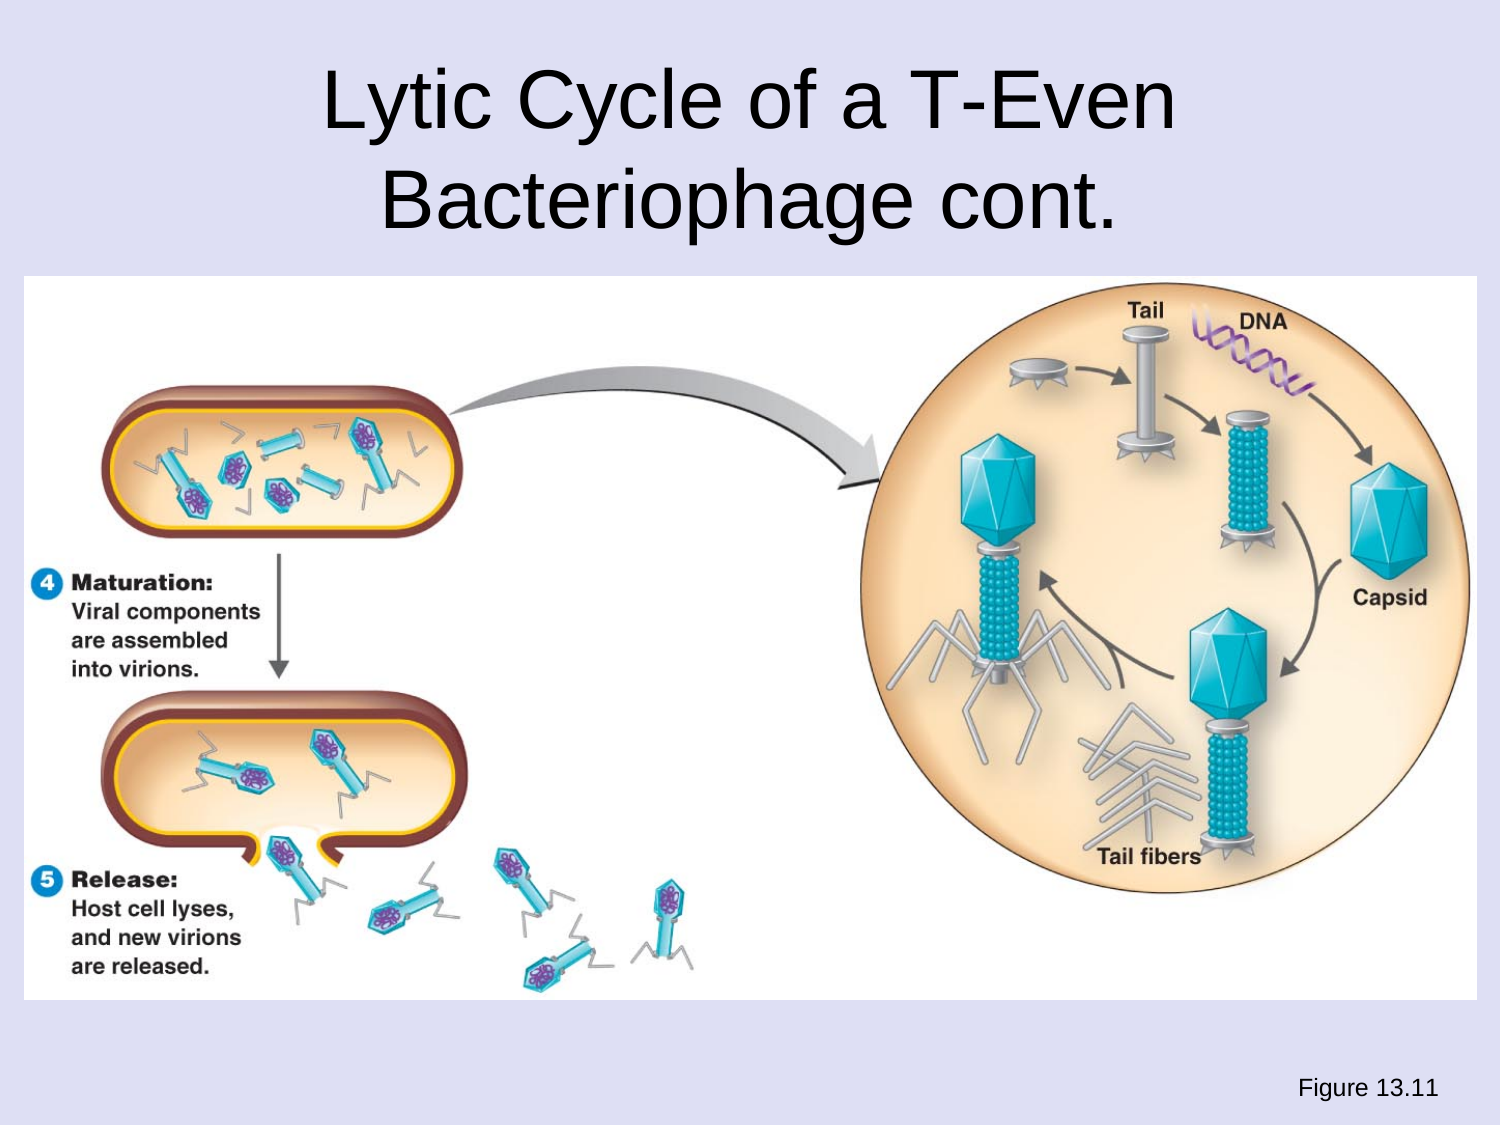

# Lytic Cycle of a T-Even Bacteriophage cont.
4
Figure 13.11